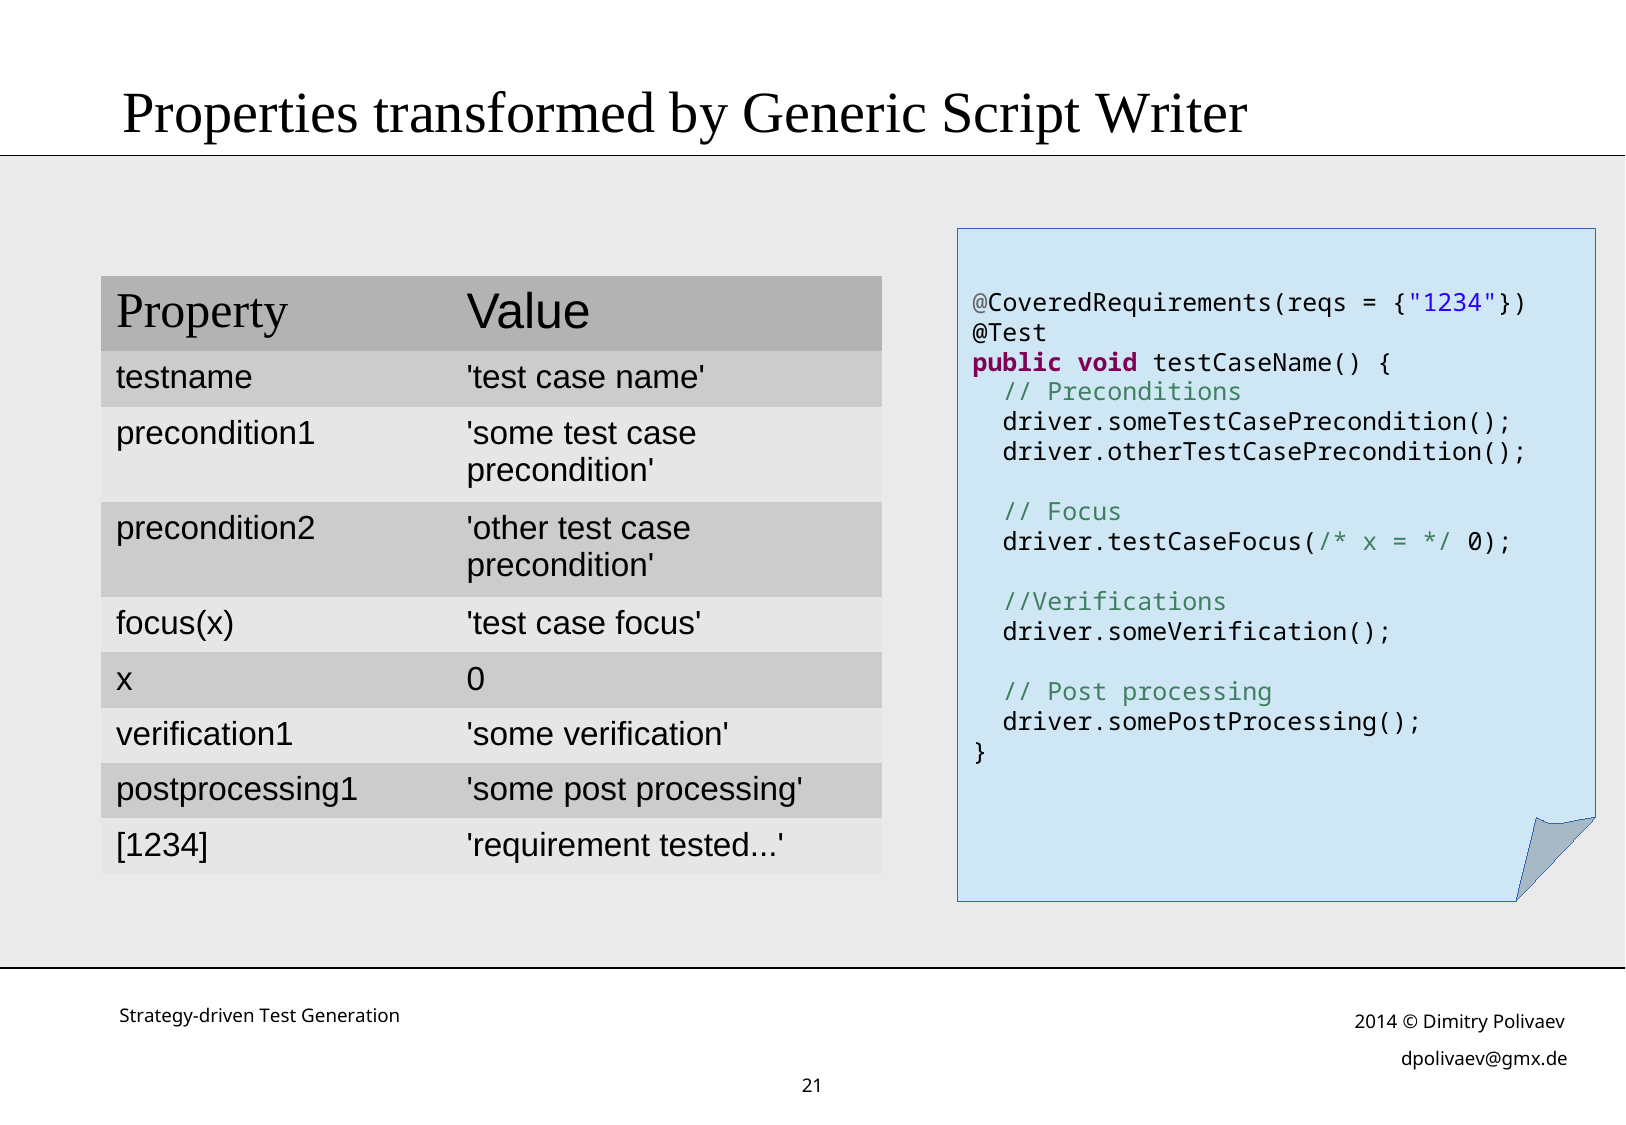

# Properties transformed by Generic Script Writer
@CoveredRequirements(reqs = {"1234"})
@Test
public void testCaseName() {
 // Preconditions
 driver.someTestCasePrecondition();
 driver.otherTestCasePrecondition();
 // Focus
 driver.testCaseFocus(/* x = */ 0);
 //Verifications
 driver.someVerification();
 // Post processing
 driver.somePostProcessing();
}
| Property | Value |
| --- | --- |
| testname | 'test case name' |
| precondition1 | 'some test case precondition' |
| precondition2 | 'other test case precondition' |
| focus(x) | 'test case focus' |
| x | 0 |
| verification1 | 'some verification' |
| postprocessing1 | 'some post processing' |
| [1234] | 'requirement tested...' |